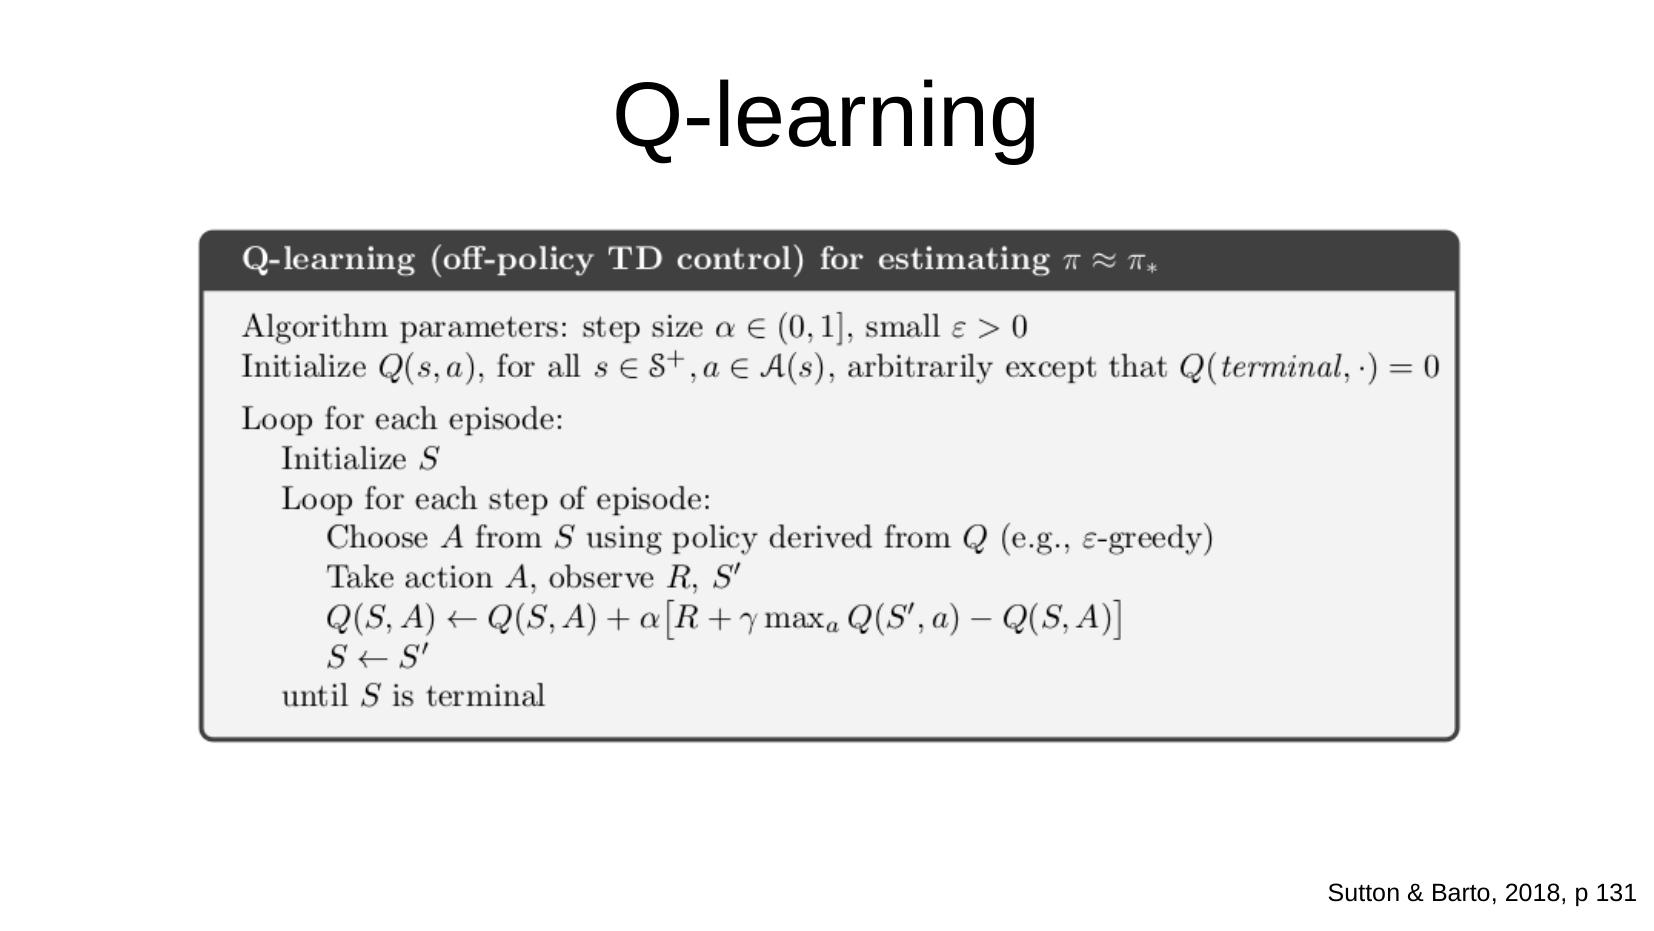

# Q-learning
Sutton & Barto, 2018, p 131